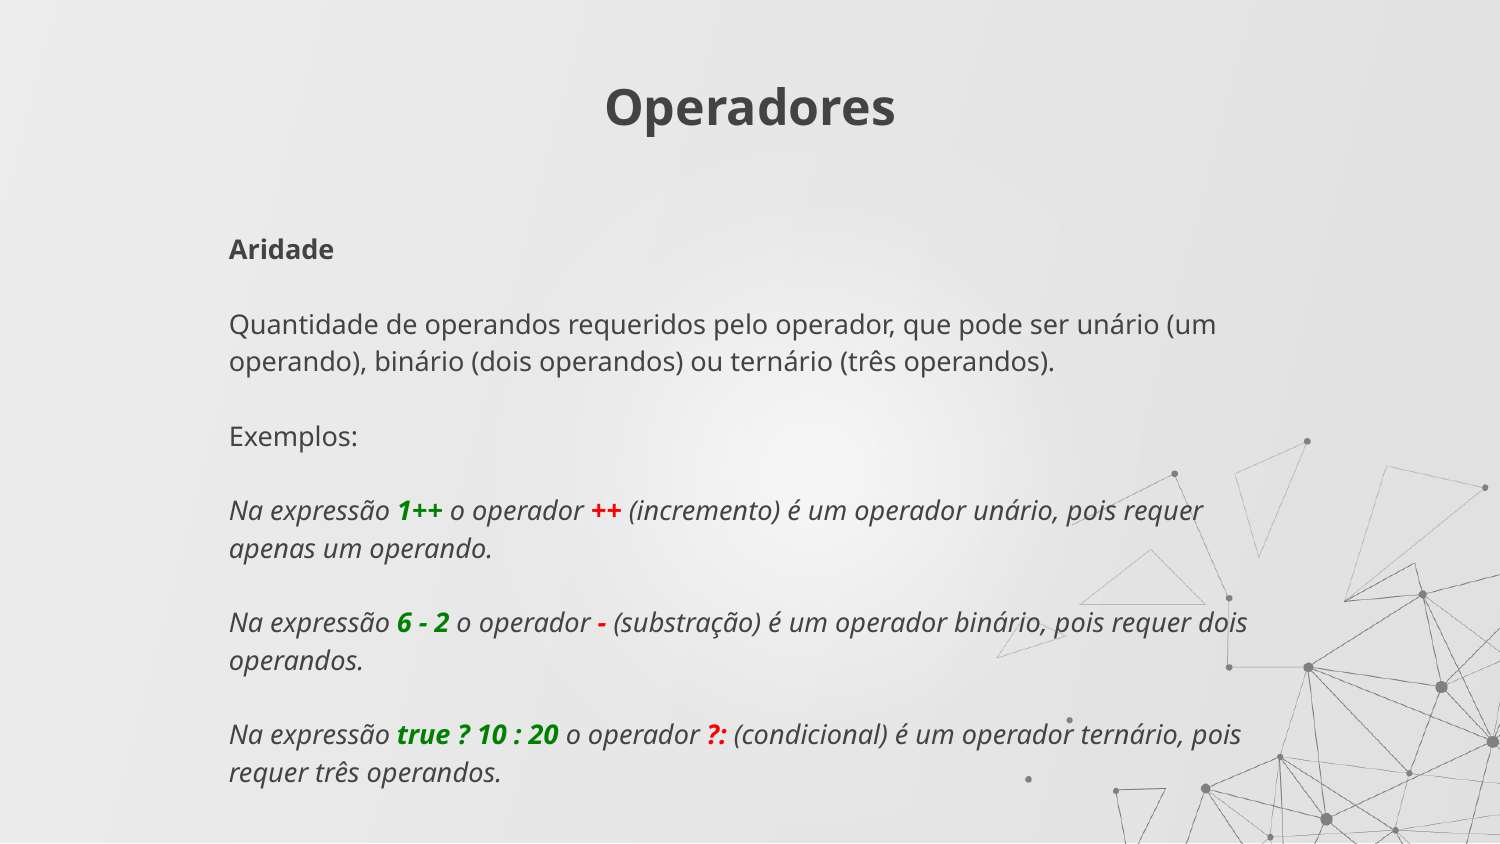

Operadores
# Aridade
Quantidade de operandos requeridos pelo operador, que pode ser unário (um operando), binário (dois operandos) ou ternário (três operandos).
Exemplos:
Na expressão 1++ o operador ++ (incremento) é um operador unário, pois requer apenas um operando.
Na expressão 6 - 2 o operador - (substração) é um operador binário, pois requer dois operandos.
Na expressão true ? 10 : 20 o operador ?: (condicional) é um operador ternário, pois requer três operandos.